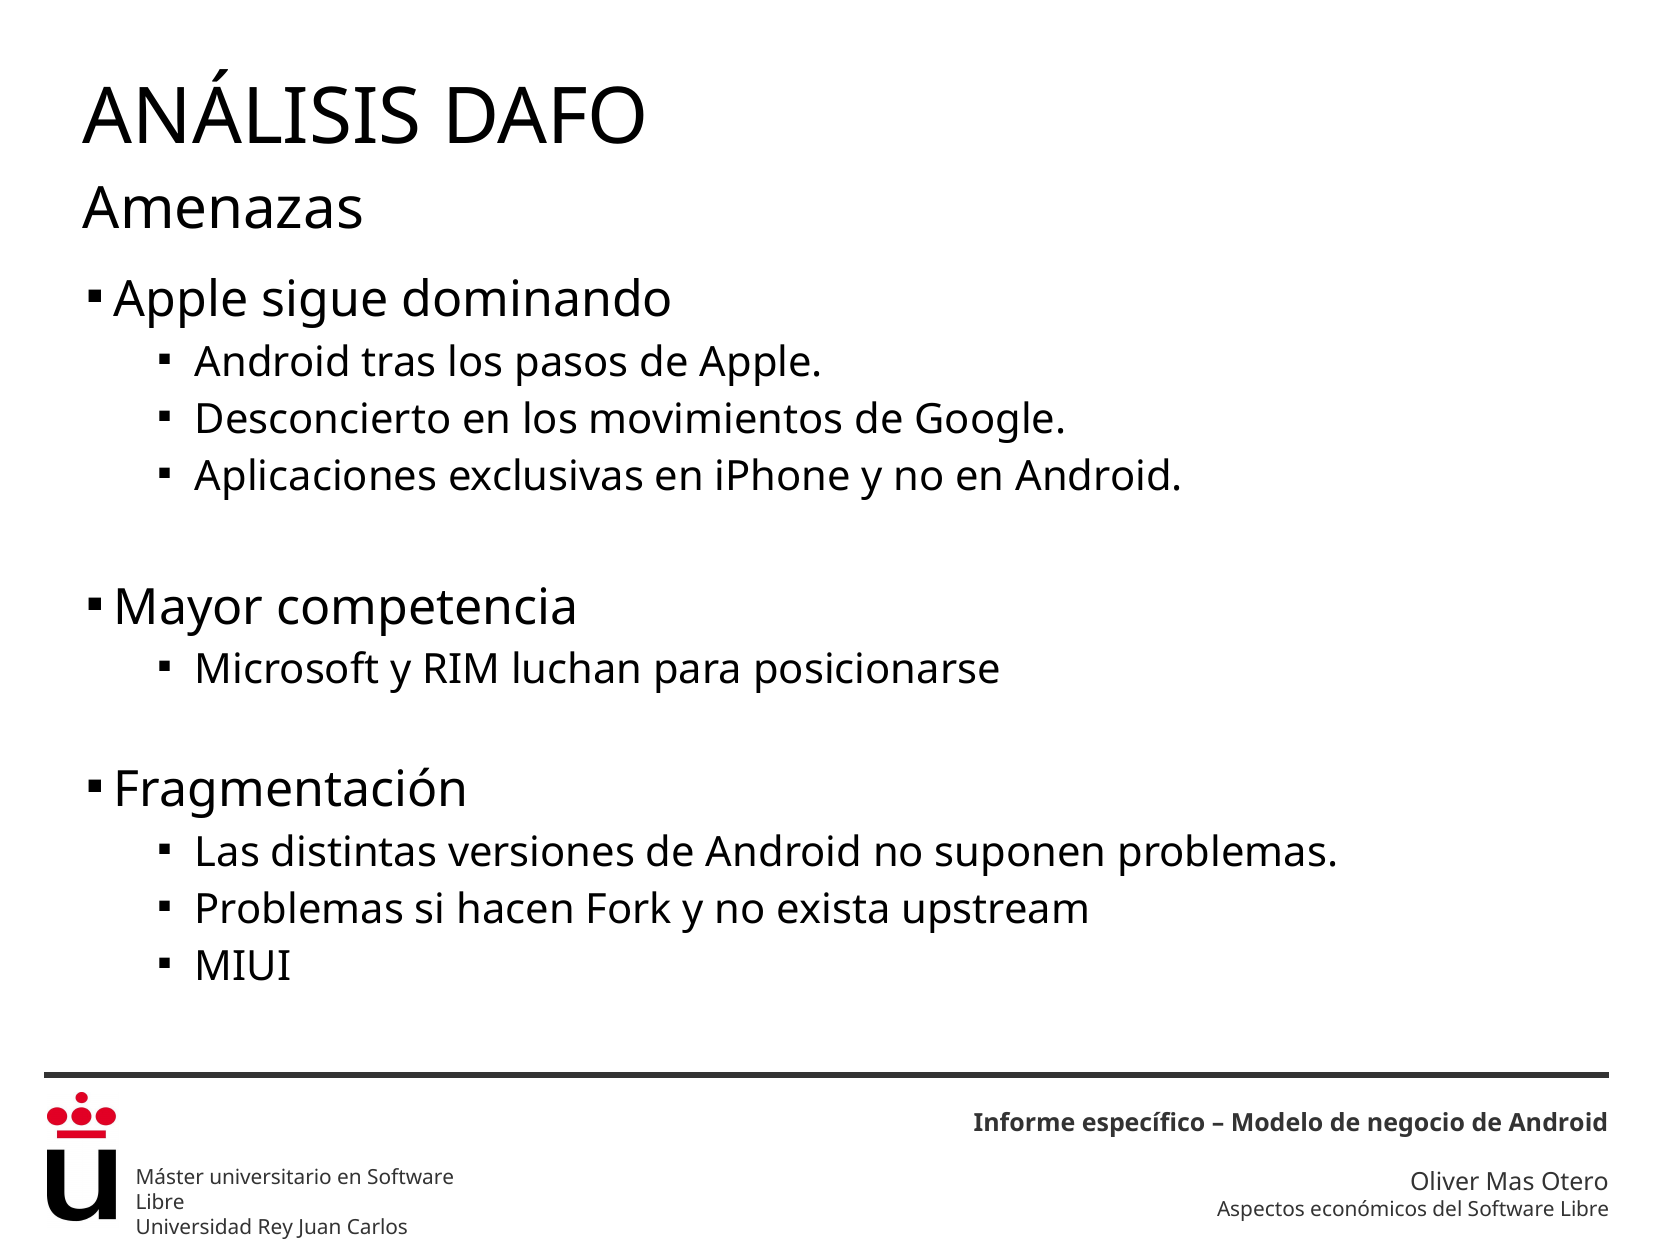

# ANÁLISIS DAFO Amenazas
 Apple sigue dominando
Android tras los pasos de Apple.
Desconcierto en los movimientos de Google.
Aplicaciones exclusivas en iPhone y no en Android.
 Mayor competencia
Microsoft y RIM luchan para posicionarse
 Fragmentación
Las distintas versiones de Android no suponen problemas.
Problemas si hacen Fork y no exista upstream
MIUI
Informe específico – Modelo de negocio de Android
Oliver Mas Otero
Aspectos económicos del Software Libre
Máster universitario en Software Libre
Universidad Rey Juan Carlos